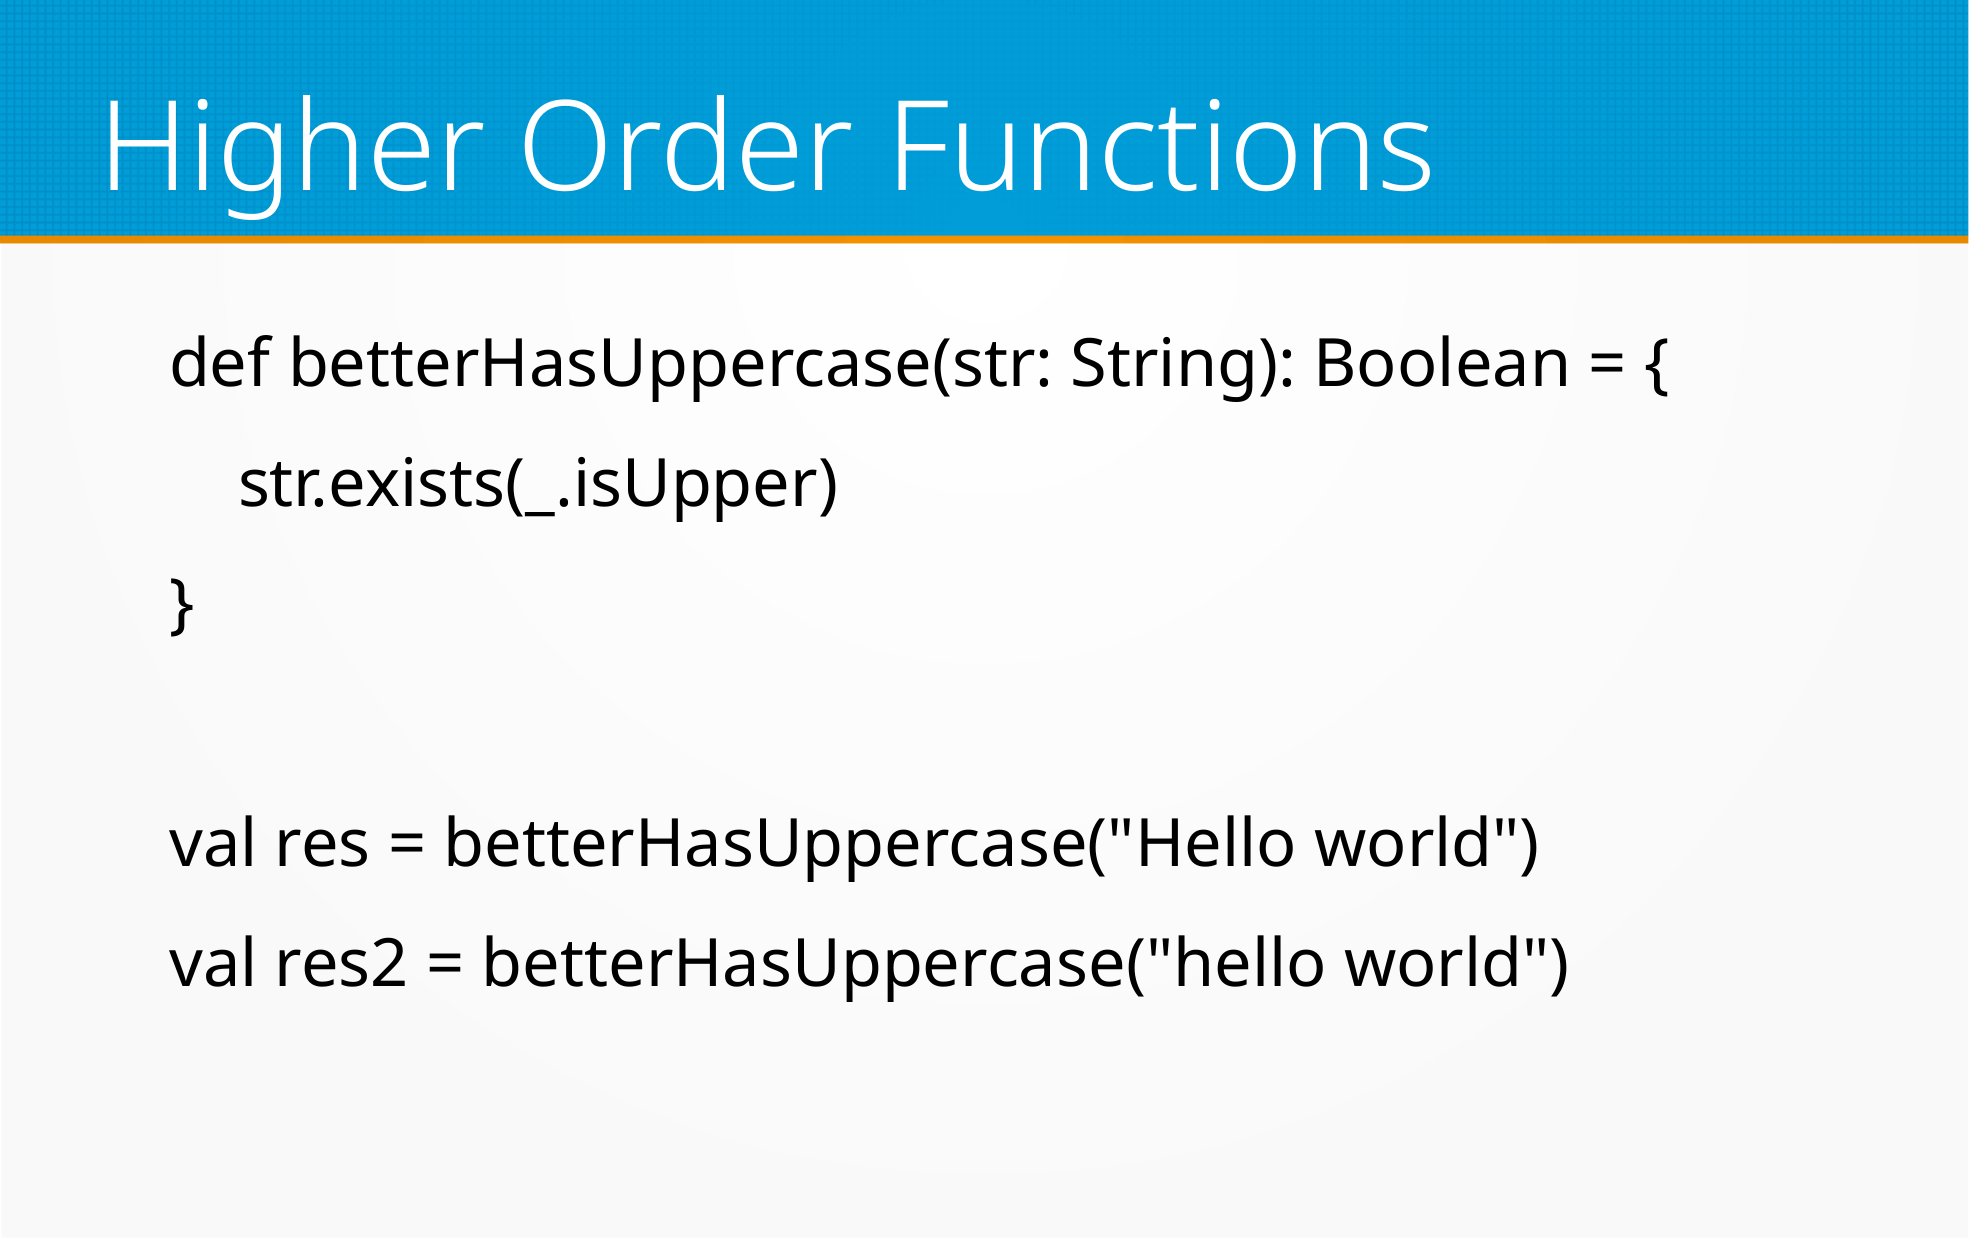

# Higher Order Functions
def betterHasUppercase(str: String): Boolean = {
 str.exists(_.isUpper)
}
val res = betterHasUppercase("Hello world")
val res2 = betterHasUppercase("hello world")